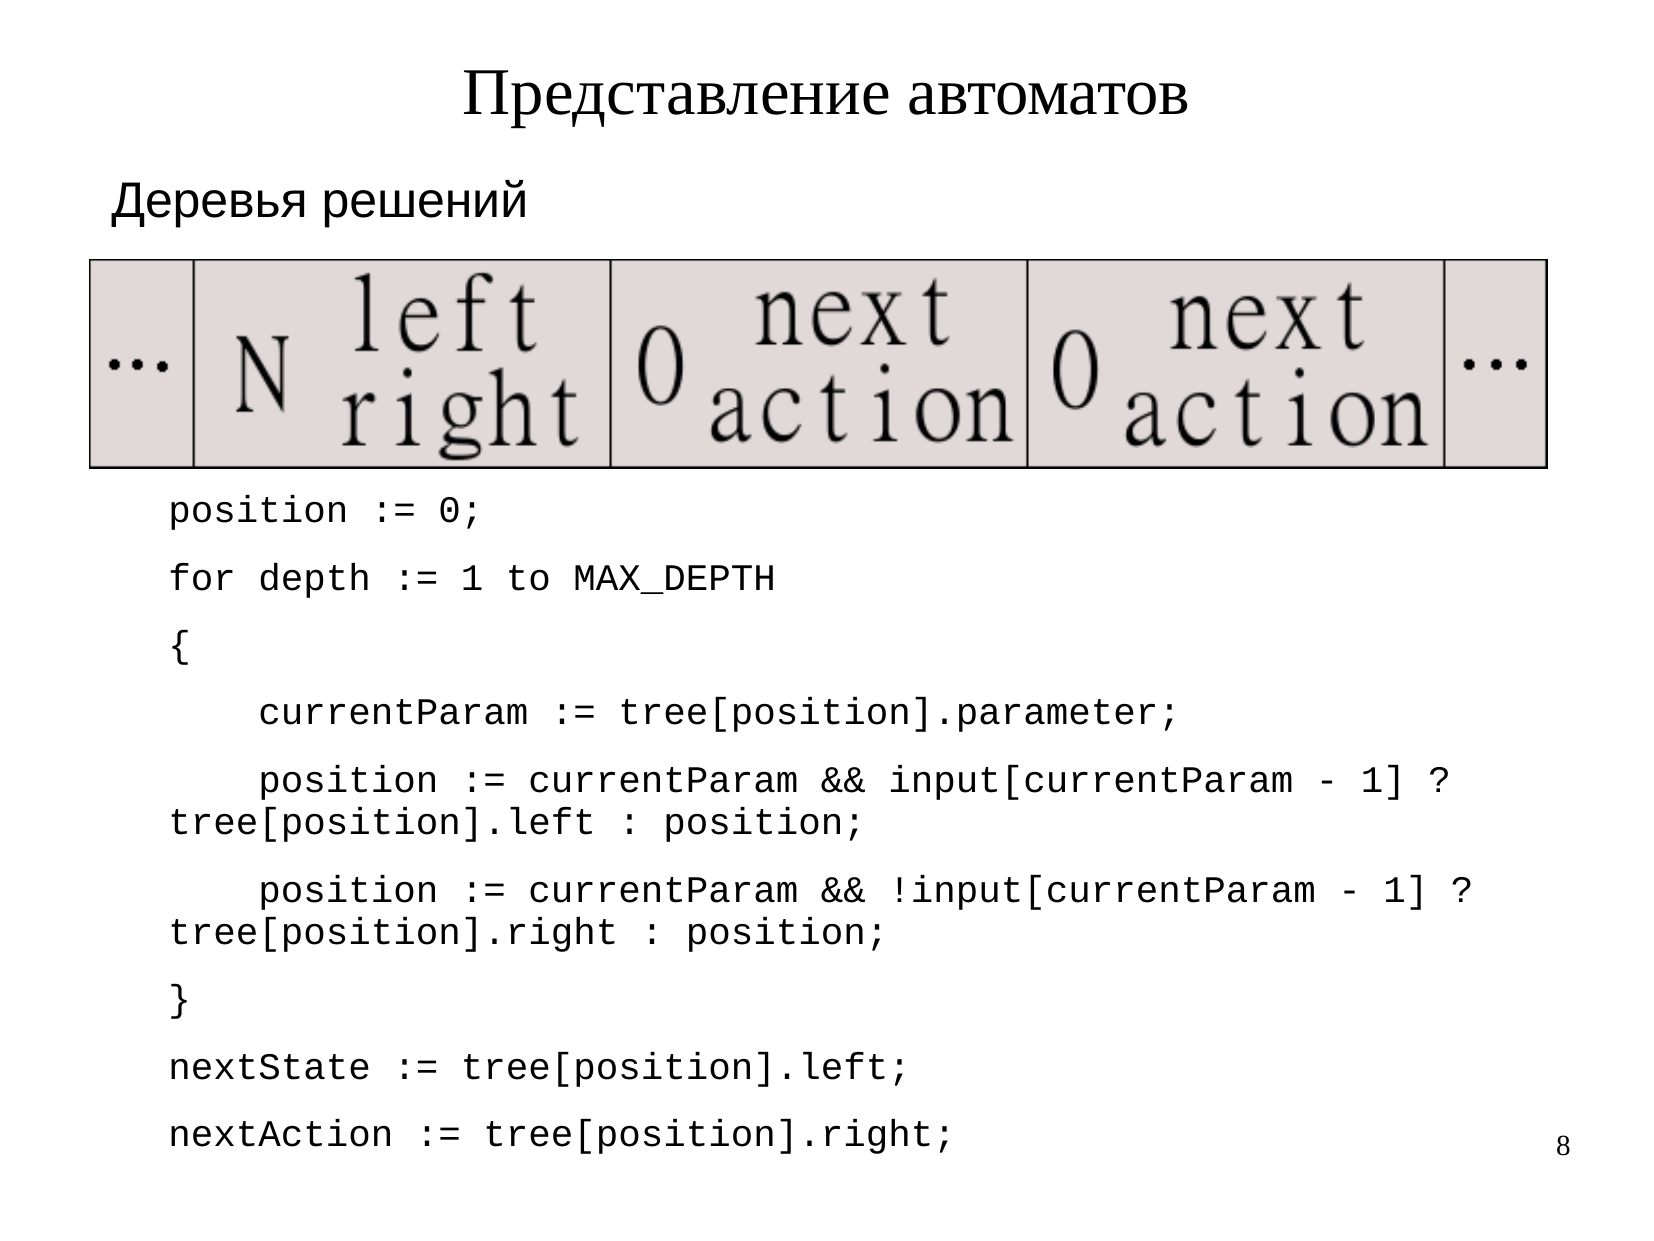

Представление автоматов
Деревья решений
position := 0;
for depth := 1 to MAX_DEPTH
{
 currentParam := tree[position].parameter;
 position := currentParam && input[currentParam - 1] ? tree[position].left : position;
 position := currentParam && !input[currentParam - 1] ? tree[position].right : position;
}
nextState := tree[position].left;
nextAction := tree[position].right;
8